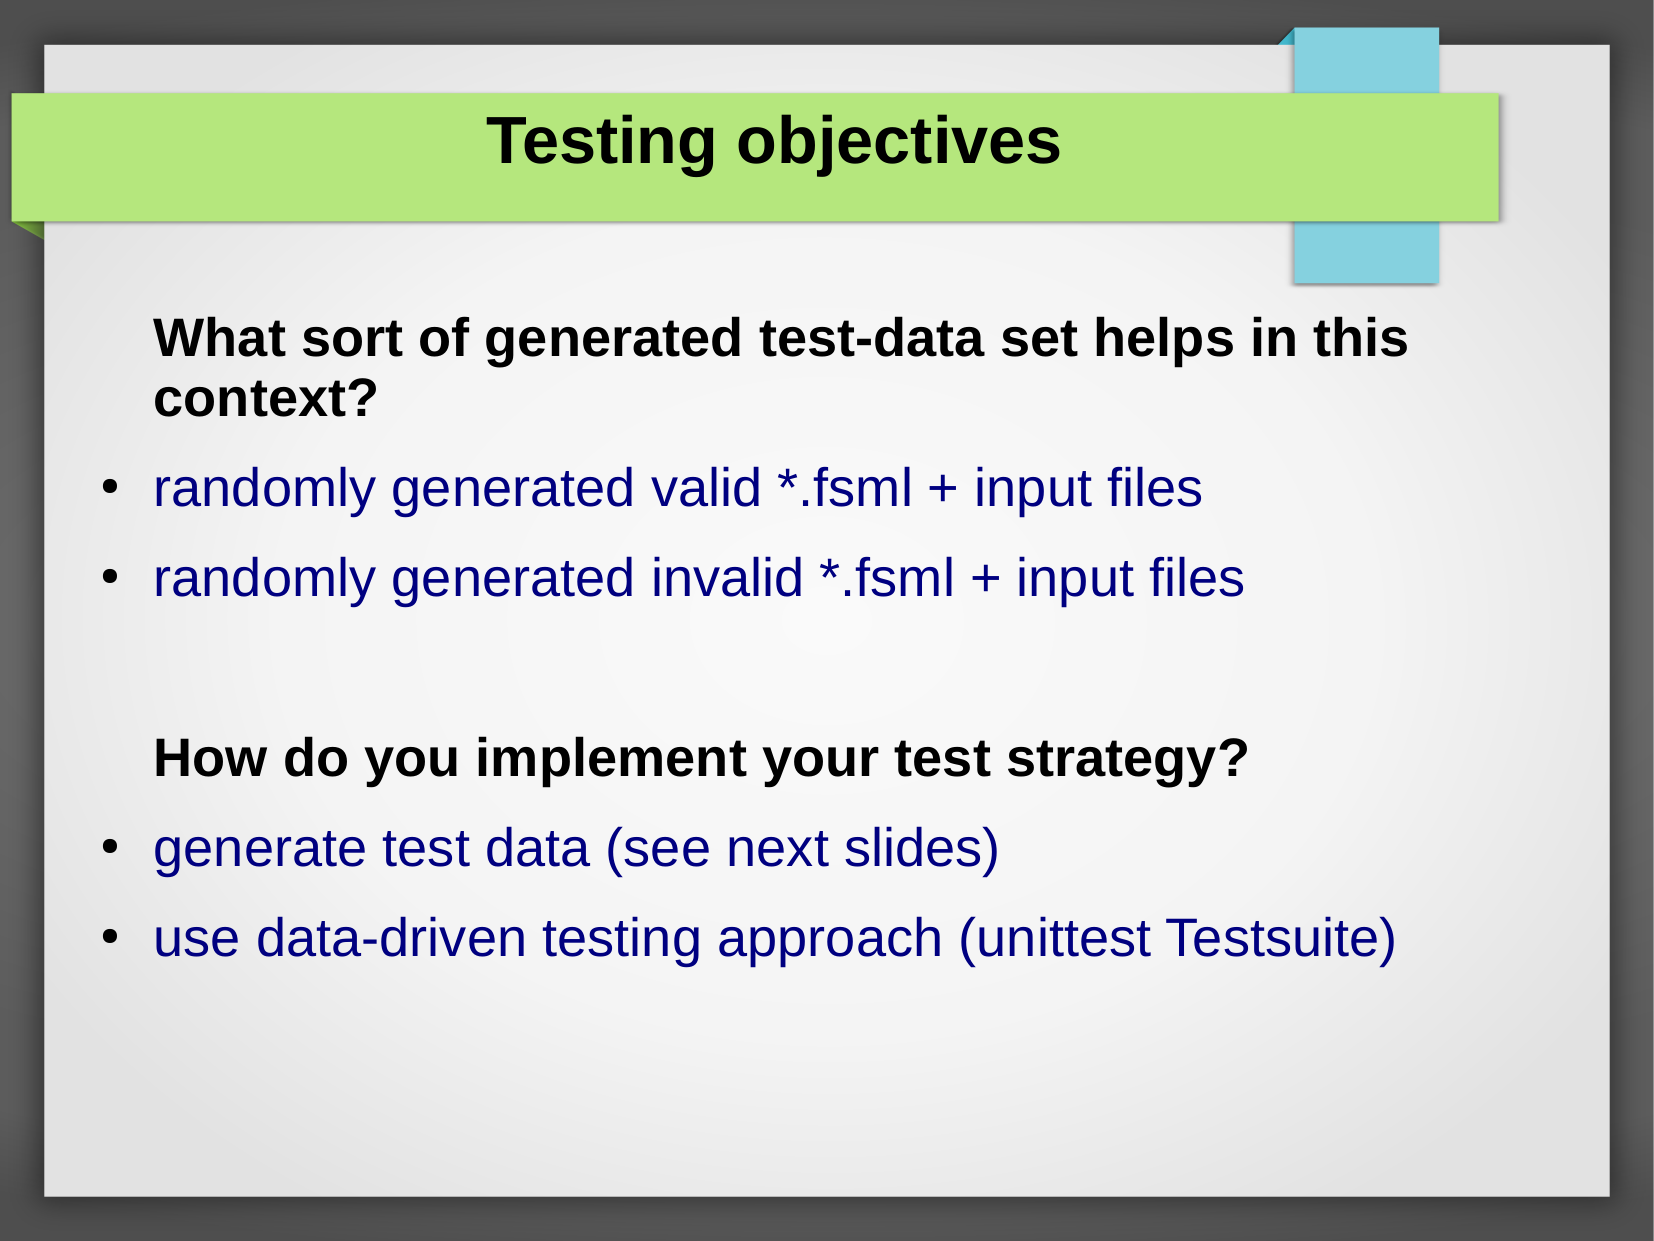

Testing objectives
# What sort of generated test-data set helps in this context?
randomly generated valid *.fsml + input files
randomly generated invalid *.fsml + input files
How do you implement your test strategy?
generate test data (see next slides)
use data-driven testing approach (unittest Testsuite)